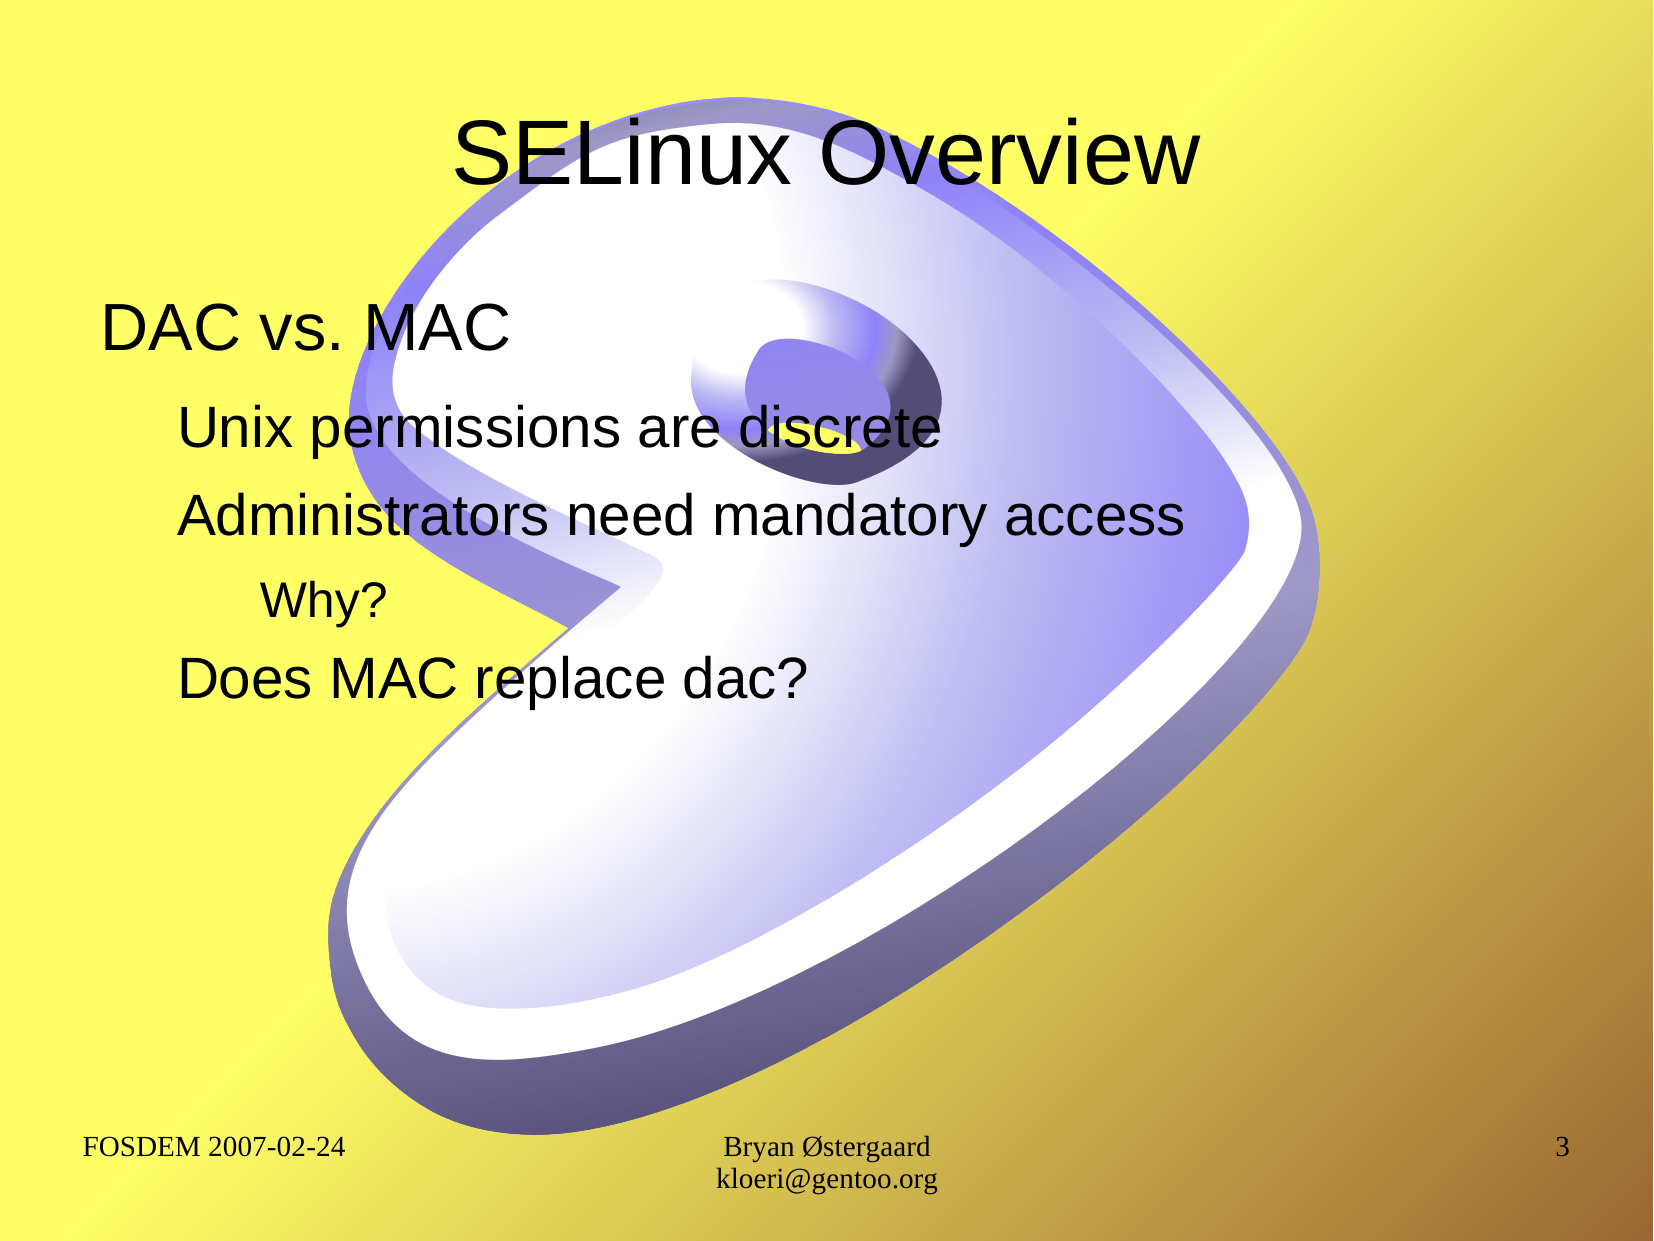

# SELinux Overview
DAC vs. MAC
Unix permissions are discrete
Administrators need mandatory access
Why?
Does MAC replace dac?
3